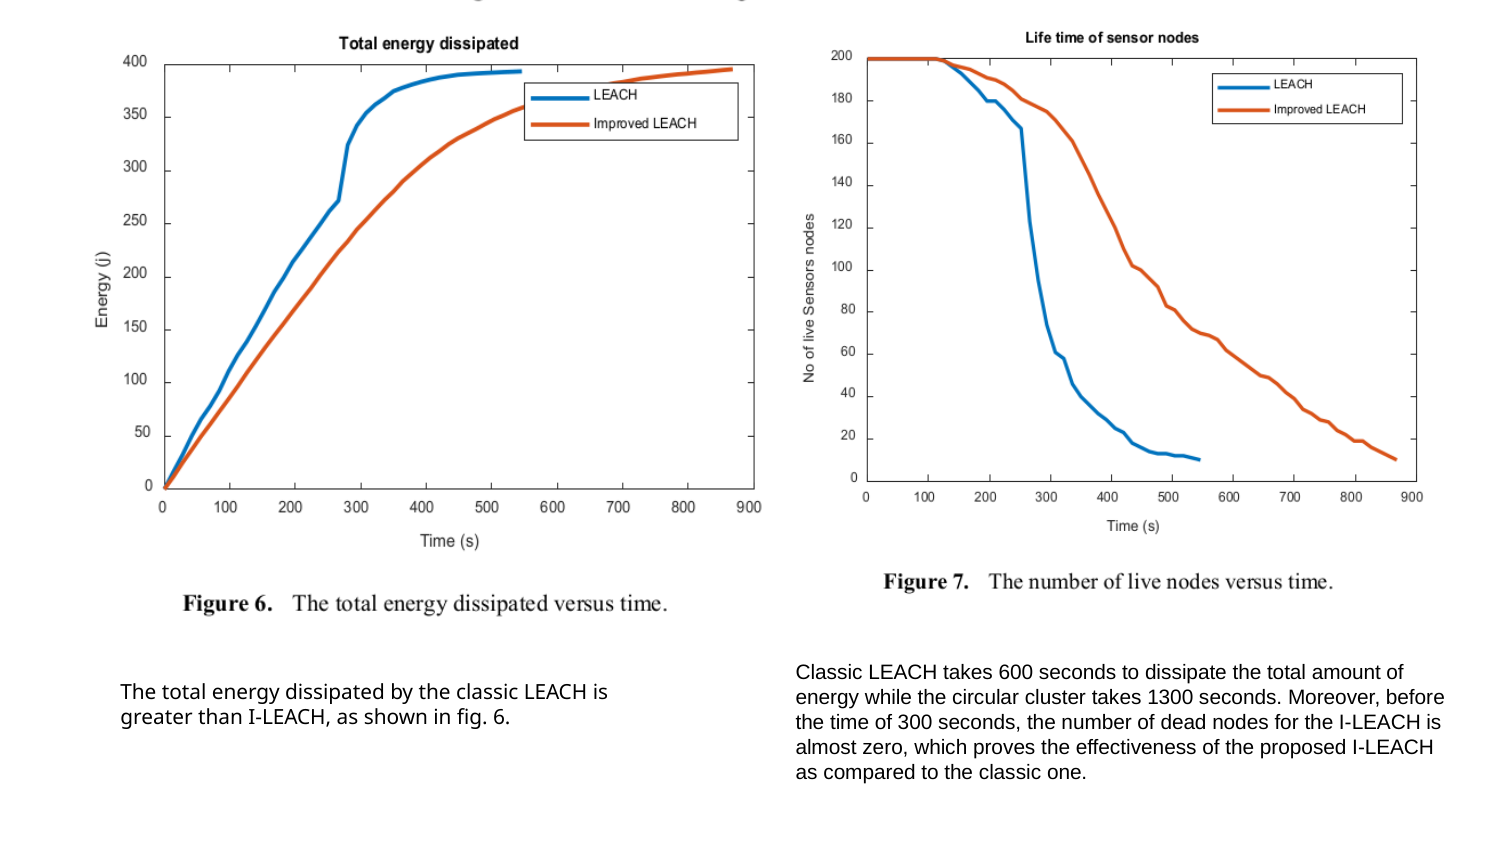

Classic LEACH takes 600 seconds to dissipate the total amount of energy while the circular cluster takes 1300 seconds. Moreover, before the time of 300 seconds, the number of dead nodes for the I-LEACH is almost zero, which proves the effectiveness of the proposed I-LEACH as compared to the classic one.
The total energy dissipated by the classic LEACH is
greater than I-LEACH, as shown in fig. 6.